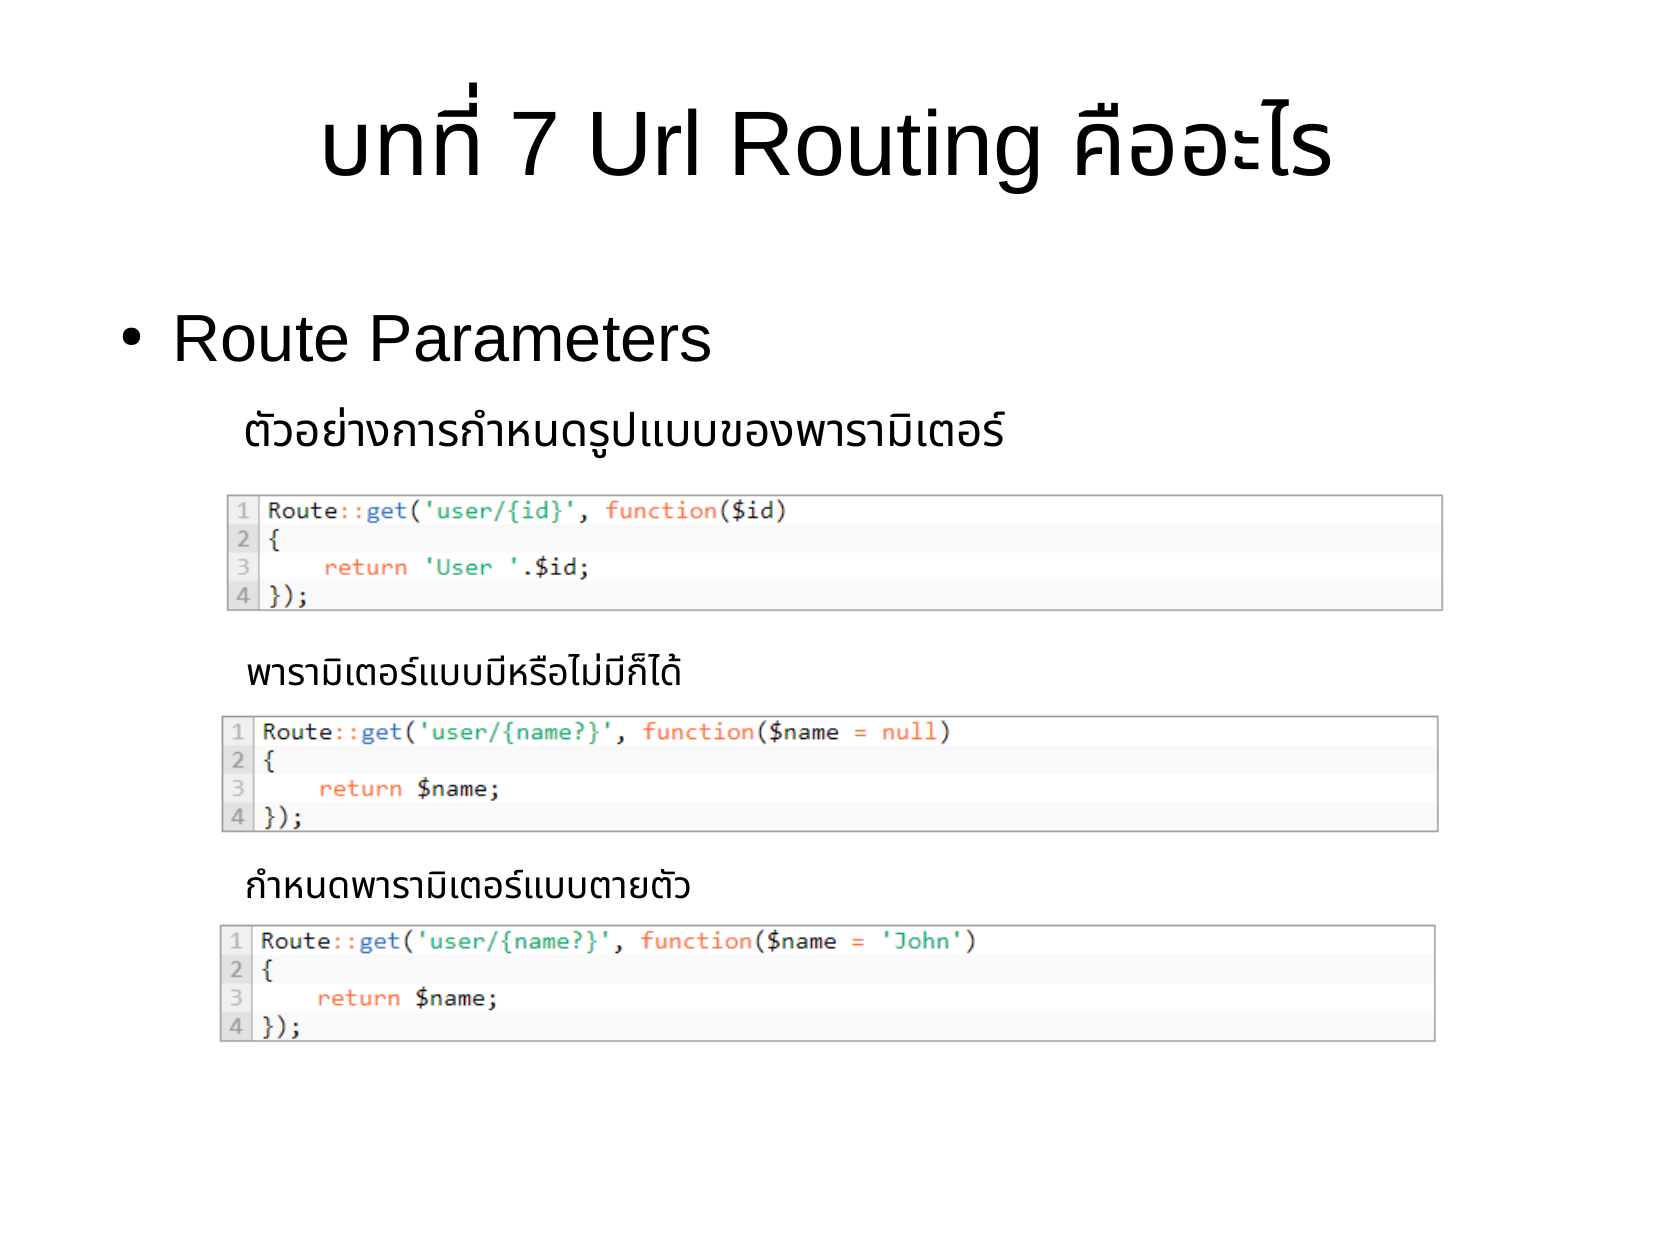

# บทที่ 7 Url Routing คืออะไร
Route Parameters
ตัวอย่างการกำหนดรูปแบบของพารามิเตอร์
พารามิเตอร์แบบมีหรือไม่มีก็ได้
กำหนดพารามิเตอร์แบบตายตัว